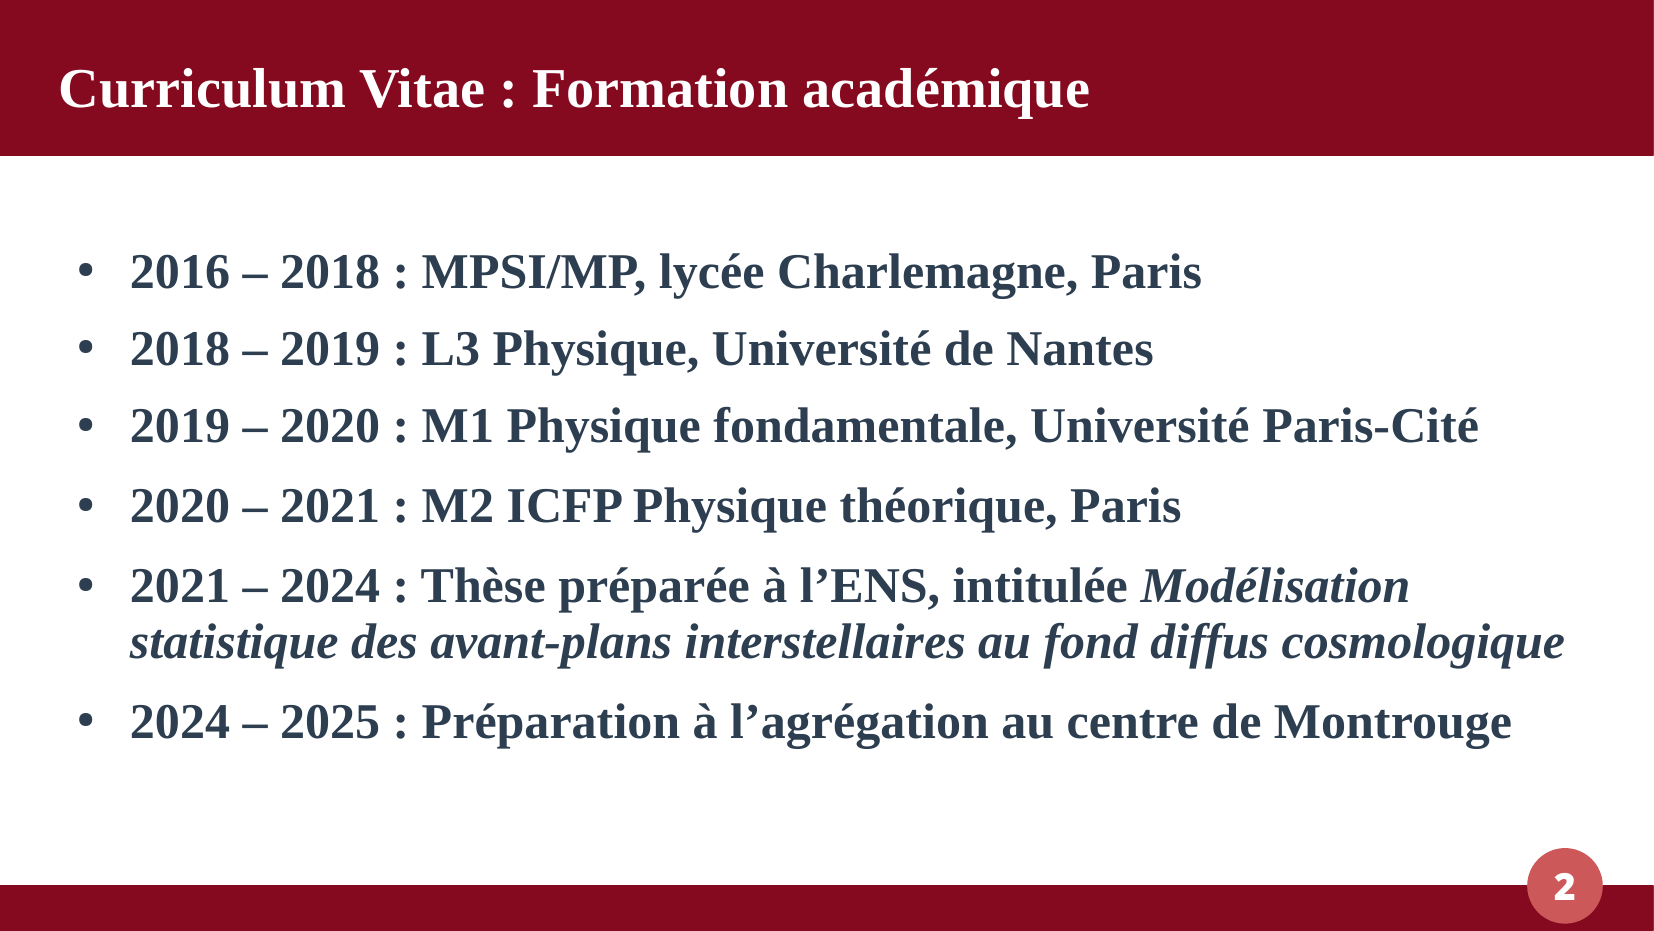

# Curriculum Vitae : Formation académique
2016 – 2018 : MPSI/MP, lycée Charlemagne, Paris
2018 – 2019 : L3 Physique, Université de Nantes
2019 – 2020 : M1 Physique fondamentale, Université Paris-Cité
2020 – 2021 : M2 ICFP Physique théorique, Paris
2021 – 2024 : Thèse préparée à l’ENS, intitulée Modélisation statistique des avant-plans interstellaires au fond diffus cosmologique
2024 – 2025 : Préparation à l’agrégation au centre de Montrouge
2